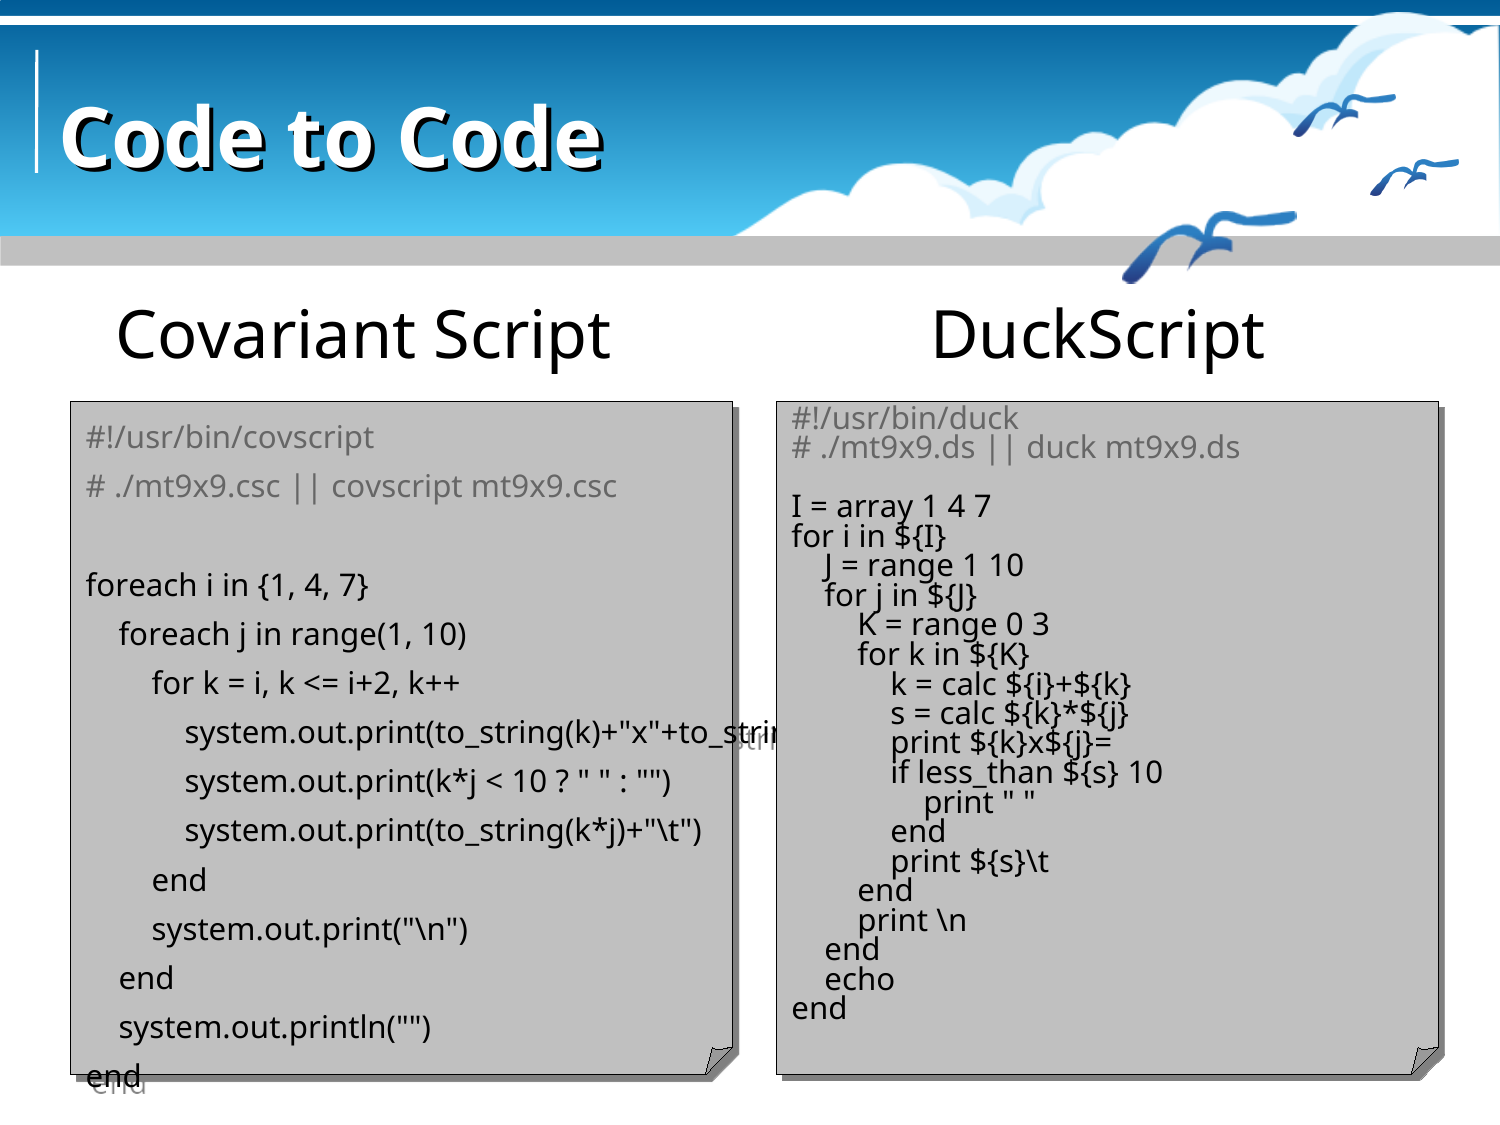

# Code to Code
DuckScript
Covariant Script
#!/usr/bin/covscript
# ./mt9x9.csc || covscript mt9x9.csc
foreach i in {1, 4, 7}
 foreach j in range(1, 10)
 for k = i, k <= i+2, k++
 system.out.print(to_string(k)+"x"+to_string(j)+"=")
 system.out.print(k*j < 10 ? " " : "")
 system.out.print(to_string(k*j)+"\t")
 end
 system.out.print("\n")
 end
 system.out.println("")
end
#!/usr/bin/duck
# ./mt9x9.ds || duck mt9x9.ds
I = array 1 4 7
for i in ${I}
 J = range 1 10
 for j in ${J}
 K = range 0 3
 for k in ${K}
 k = calc ${i}+${k}
 s = calc ${k}*${j}
 print ${k}x${j}=
 if less_than ${s} 10
 print " "
 end
 print ${s}\t
 end
 print \n
 end
 echo
end